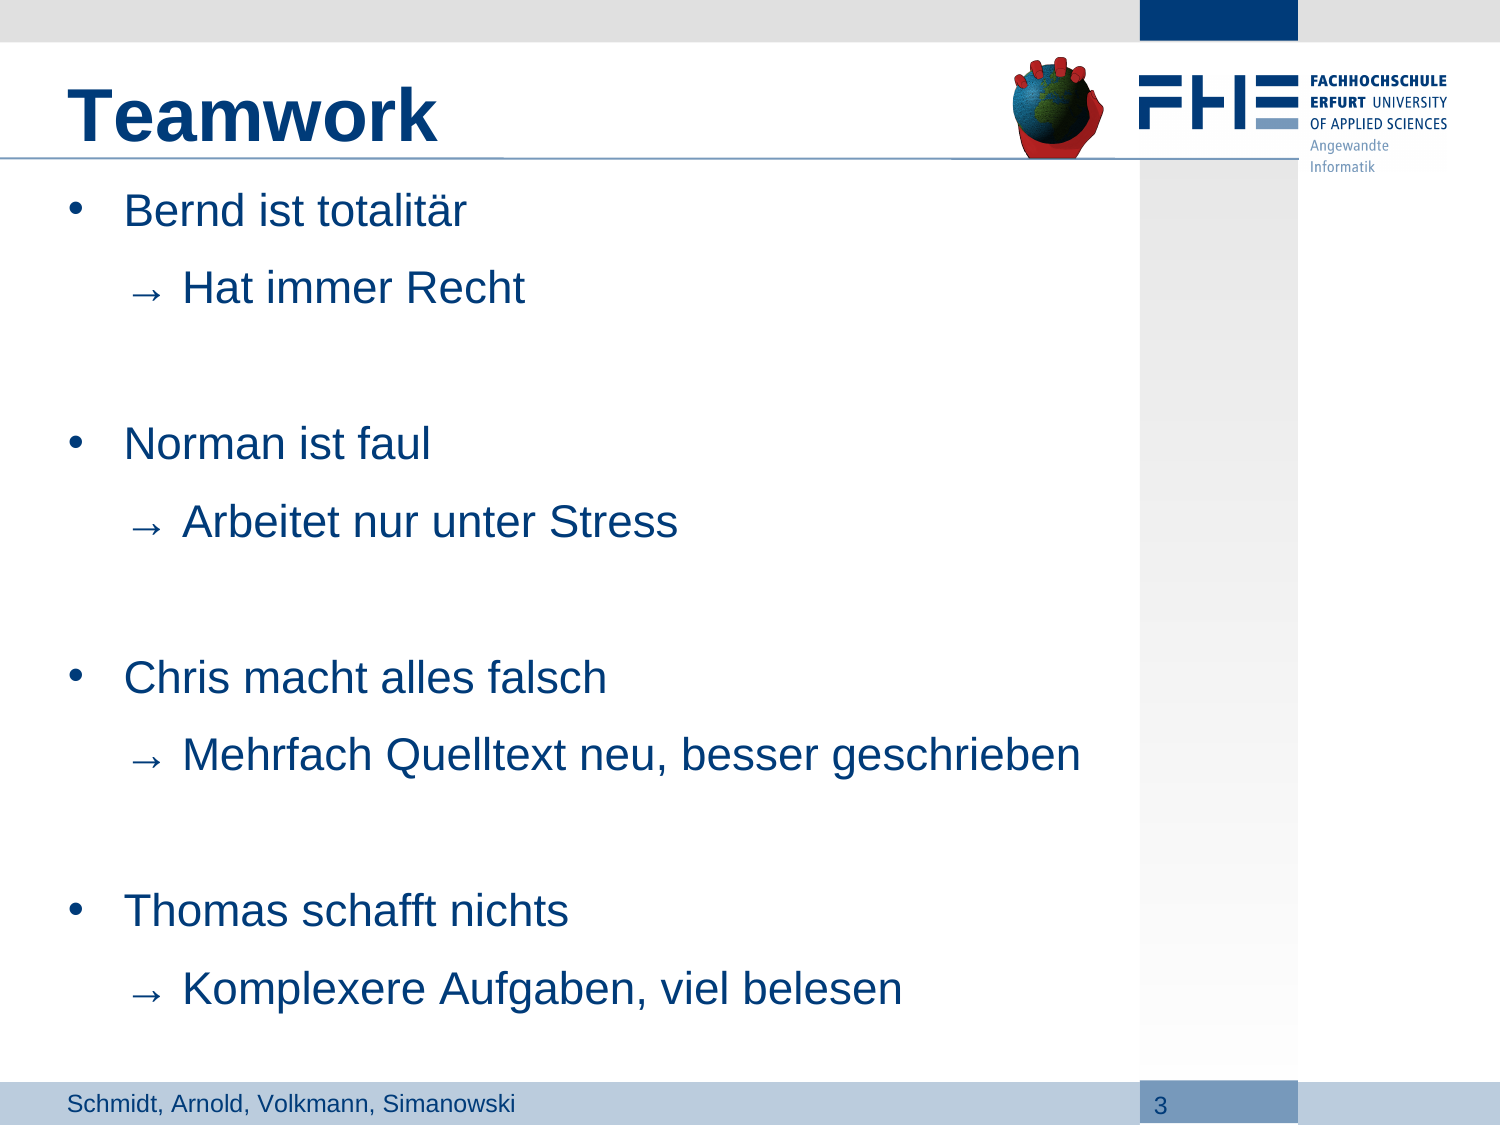

# Teamwork
Bernd ist totalitär
→ Hat immer Recht
Norman ist faul
→ Arbeitet nur unter Stress
Chris macht alles falsch
→ Mehrfach Quelltext neu, besser geschrieben
Thomas schafft nichts
→ Komplexere Aufgaben, viel belesen